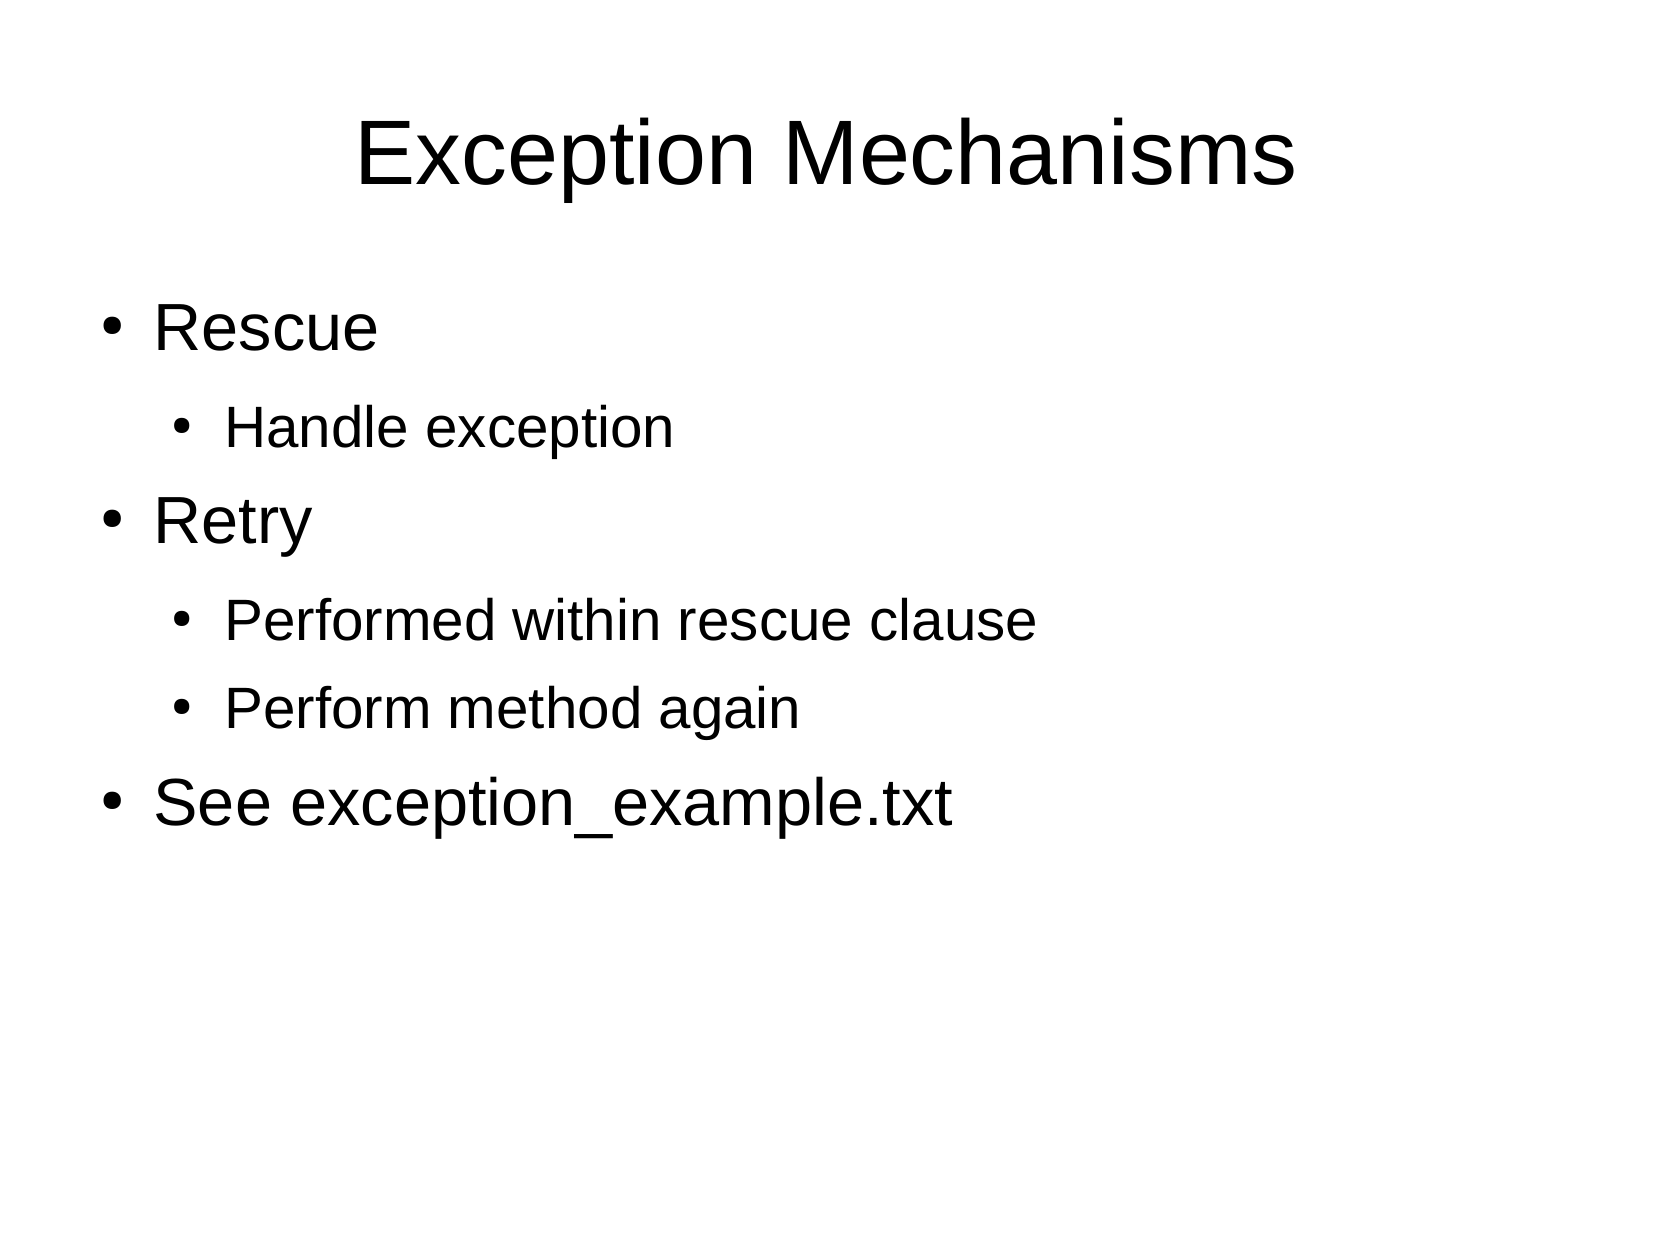

# Exception Mechanisms
Rescue
Handle exception
Retry
Performed within rescue clause
Perform method again
See exception_example.txt